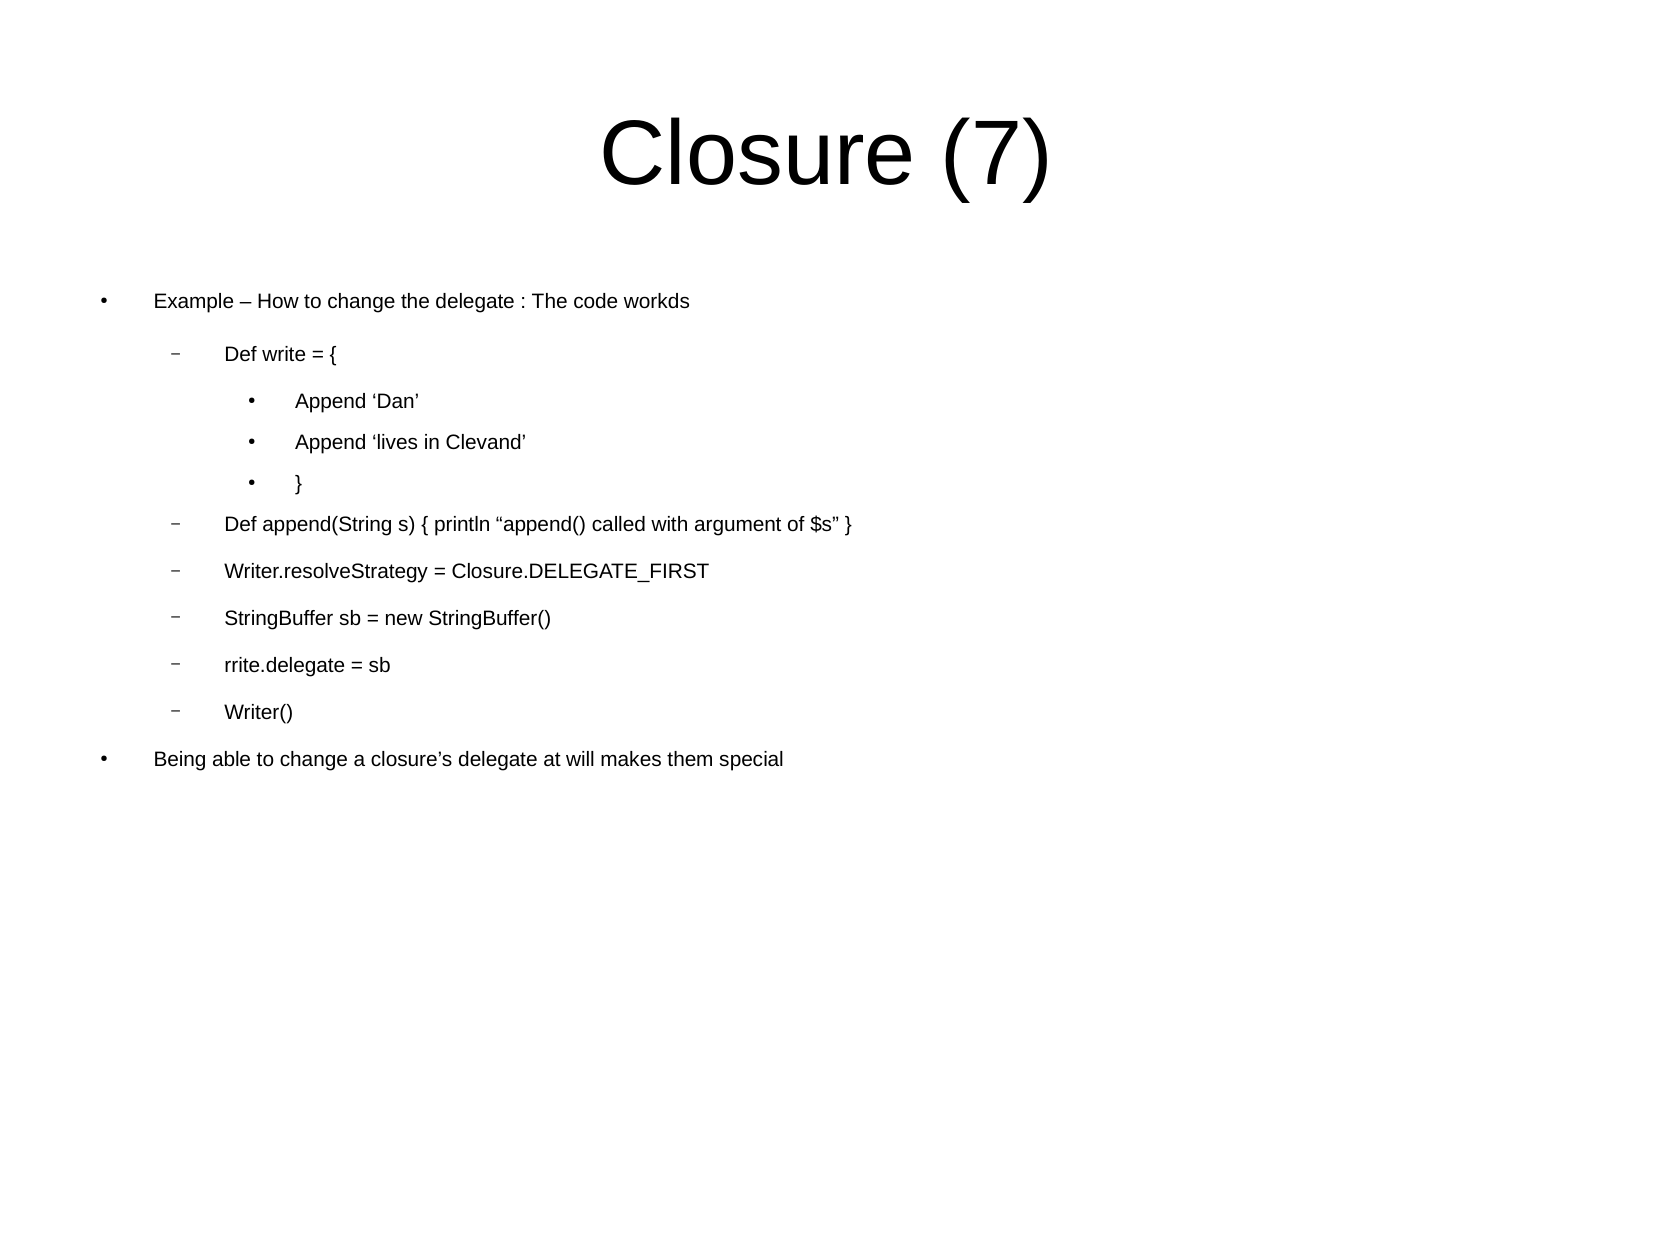

# Closure (7)
Example – How to change the delegate : The code workds
Def write = {
Append ‘Dan’
Append ‘lives in Clevand’
}
Def append(String s) { println “append() called with argument of $s” }
Writer.resolveStrategy = Closure.DELEGATE_FIRST
StringBuffer sb = new StringBuffer()
rrite.delegate = sb
Writer()
Being able to change a closure’s delegate at will makes them special